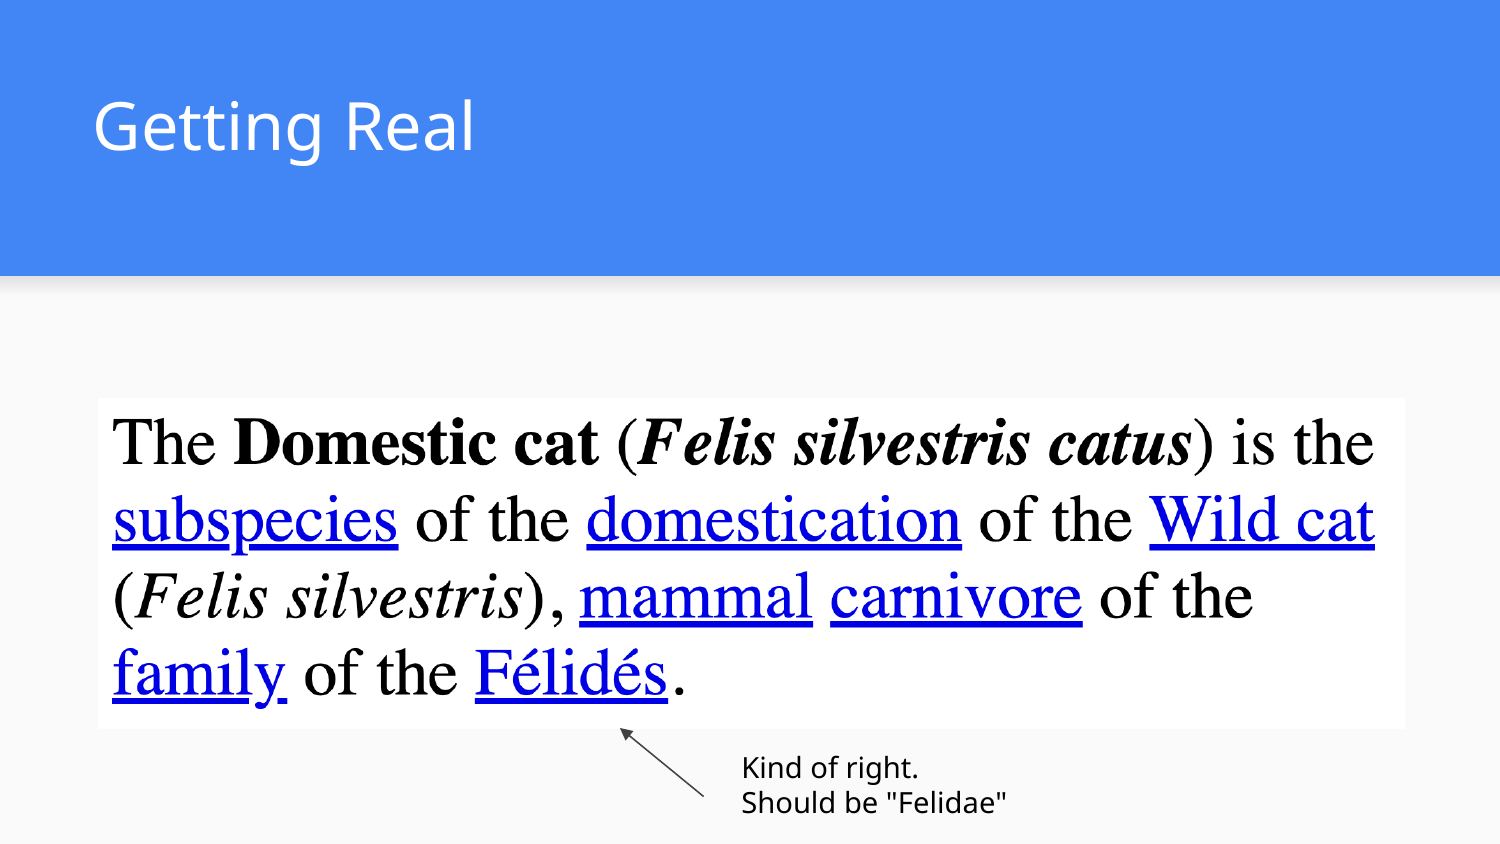

# Getting Real
Kind of right. Should be "Felidae"